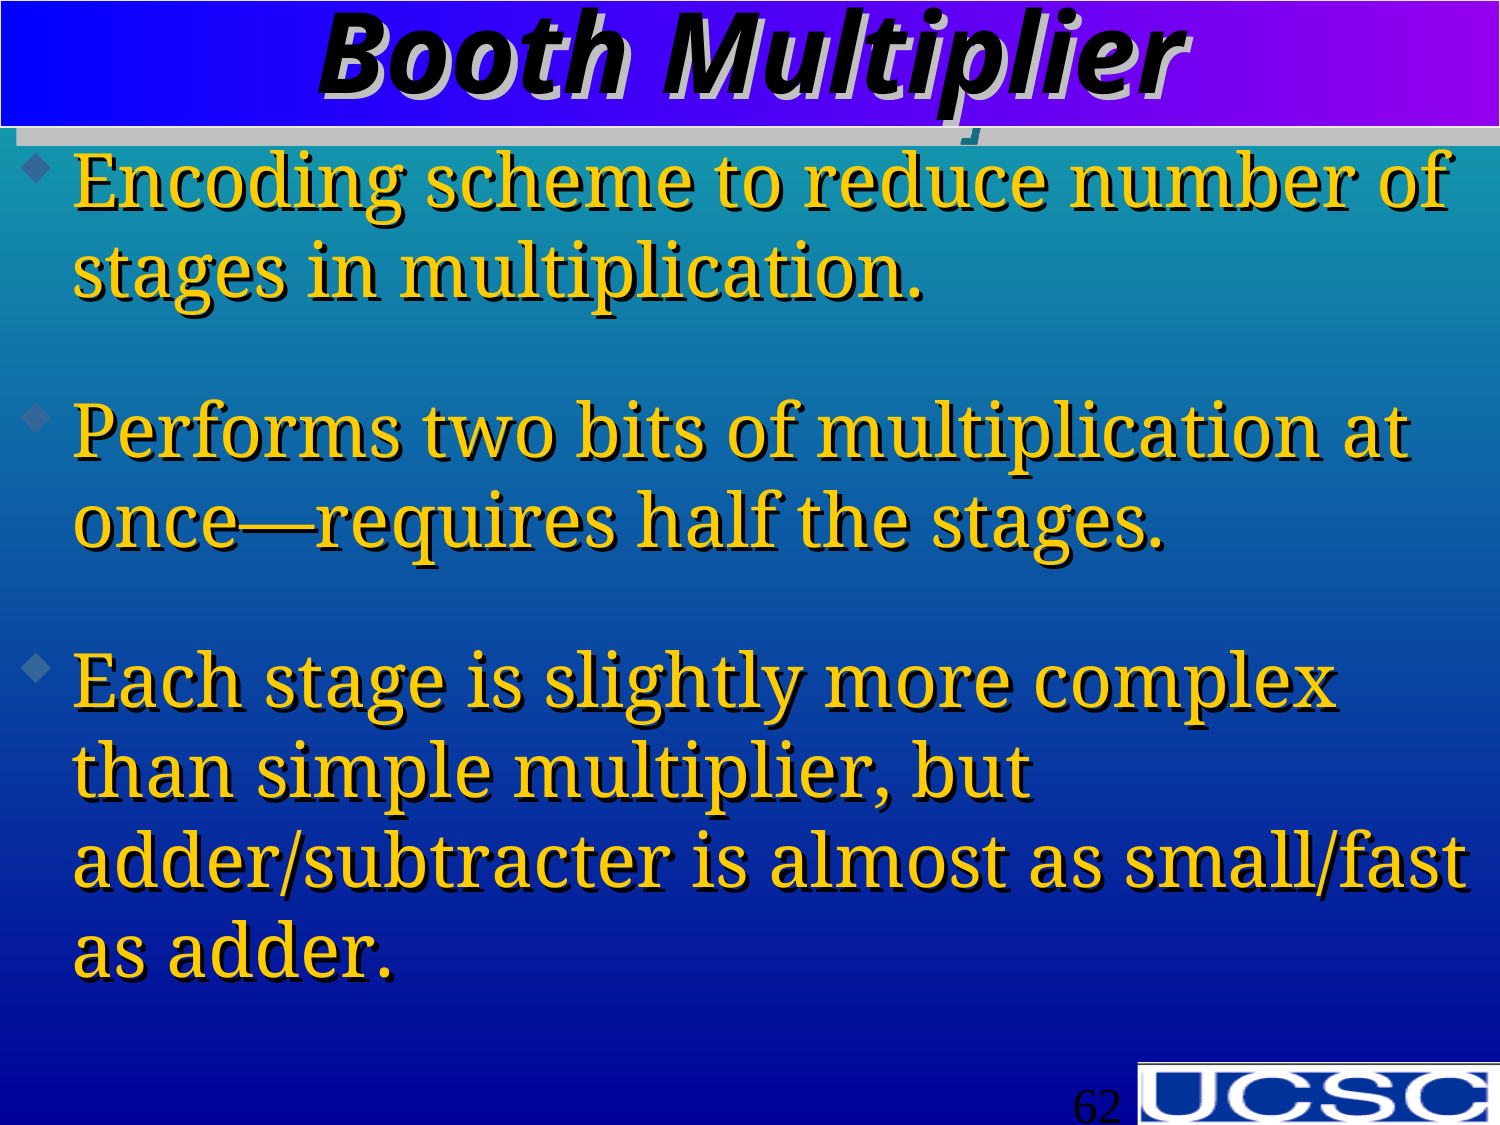

# Booth Multiplier
Encoding scheme to reduce number of stages in multiplication.
Performs two bits of multiplication at once—requires half the stages.
Each stage is slightly more complex than simple multiplier, but adder/subtracter is almost as small/fast as adder.
62